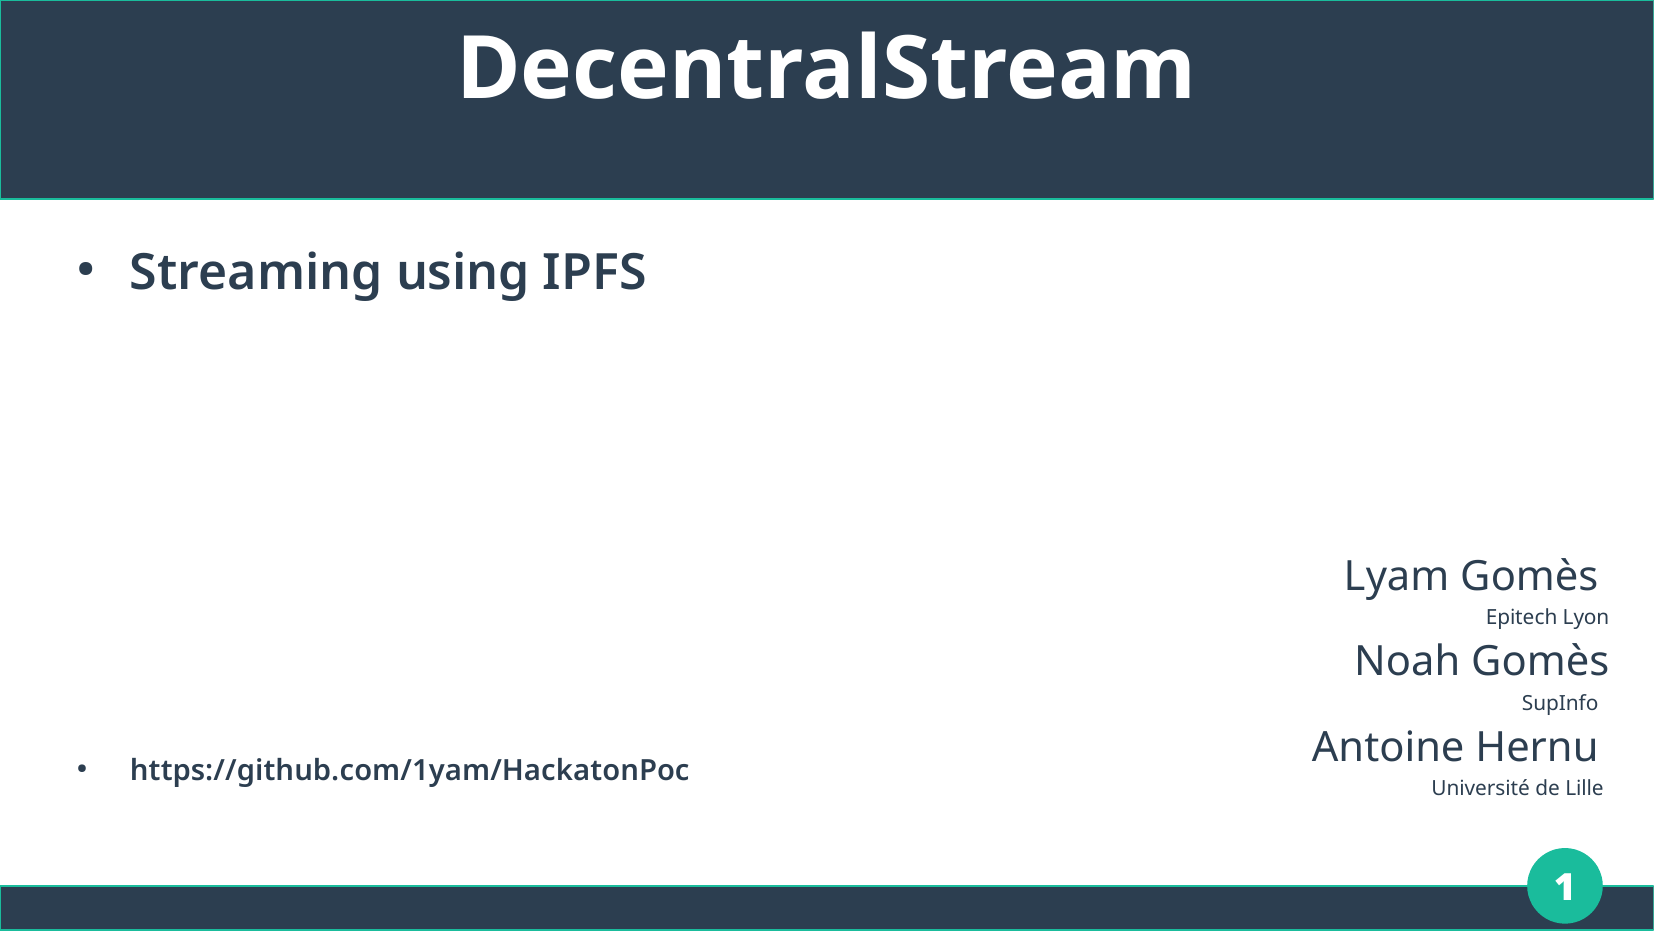

# DecentralStream
Streaming using IPFS
https://github.com/1yam/HackatonPoc
Lyam Gomès
Epitech Lyon
Noah Gomès
SupInfo
Antoine Hernu
Université de Lille
1